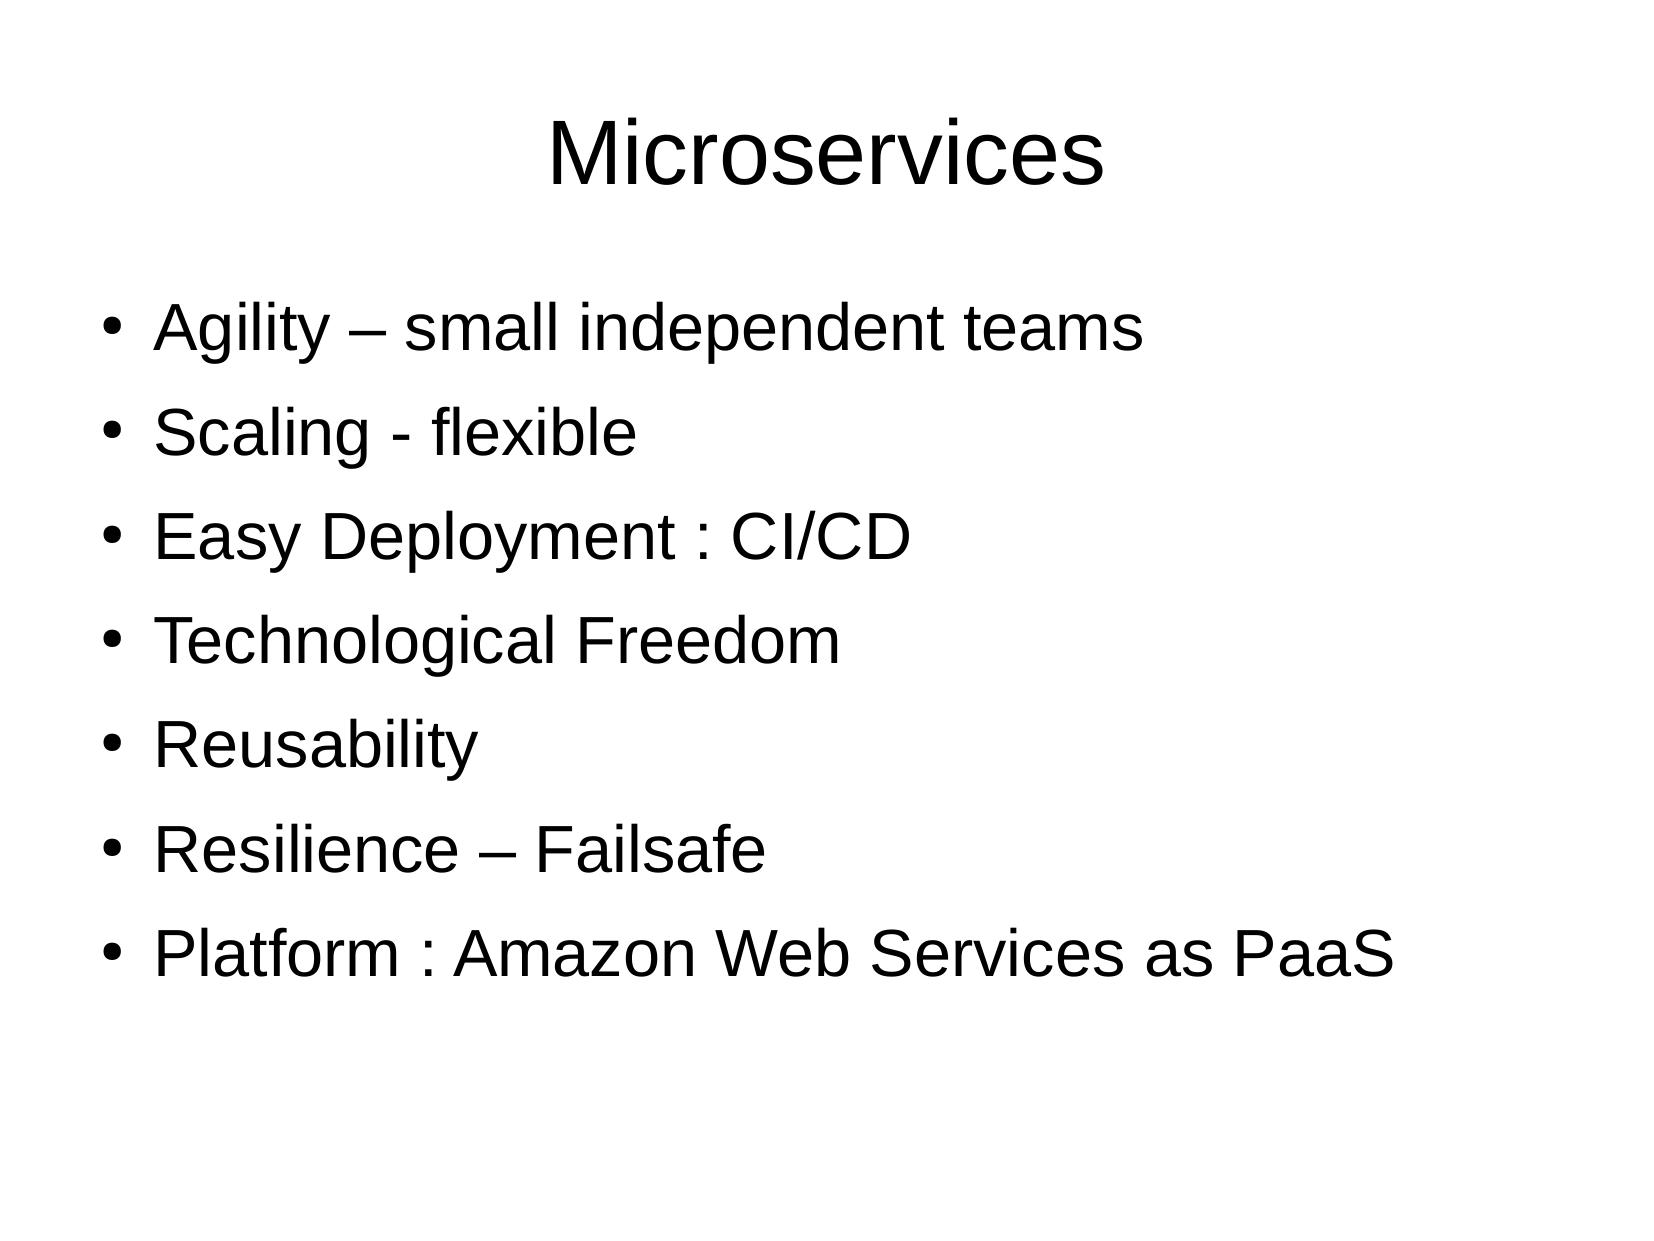

# Microservices
Agility – small independent teams
Scaling - flexible
Easy Deployment : CI/CD
Technological Freedom
Reusability
Resilience – Failsafe
Platform : Amazon Web Services as PaaS